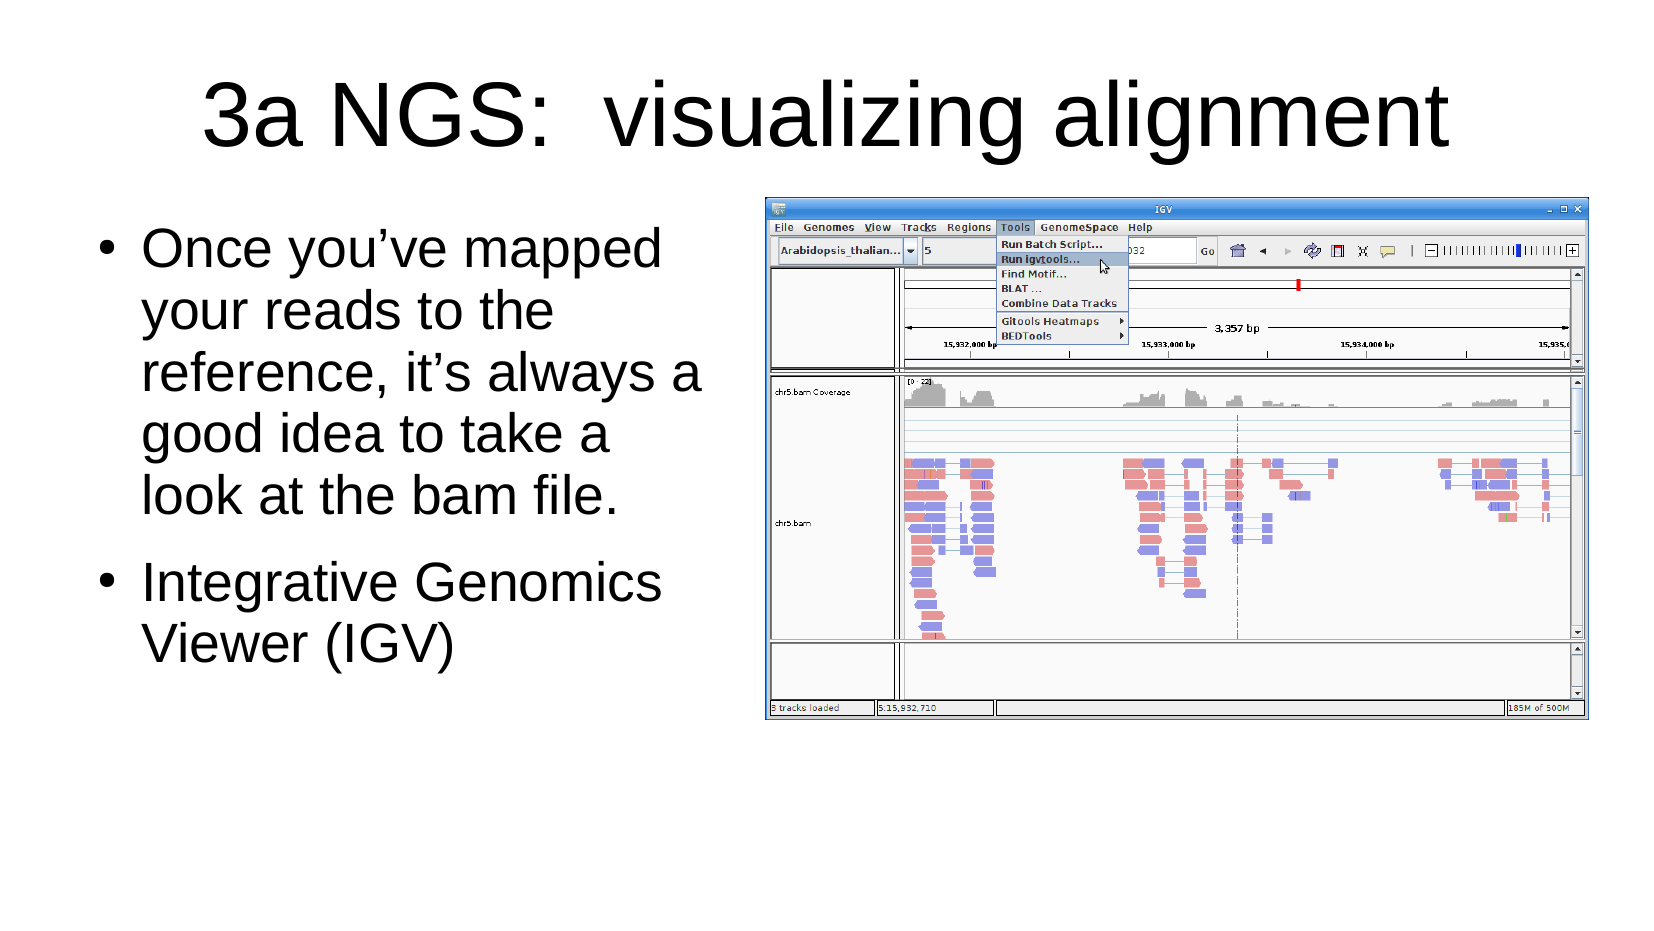

# 3a NGS: visualizing alignment
Once you’ve mapped your reads to the reference, it’s always a good idea to take a look at the bam file.
Integrative Genomics Viewer (IGV)